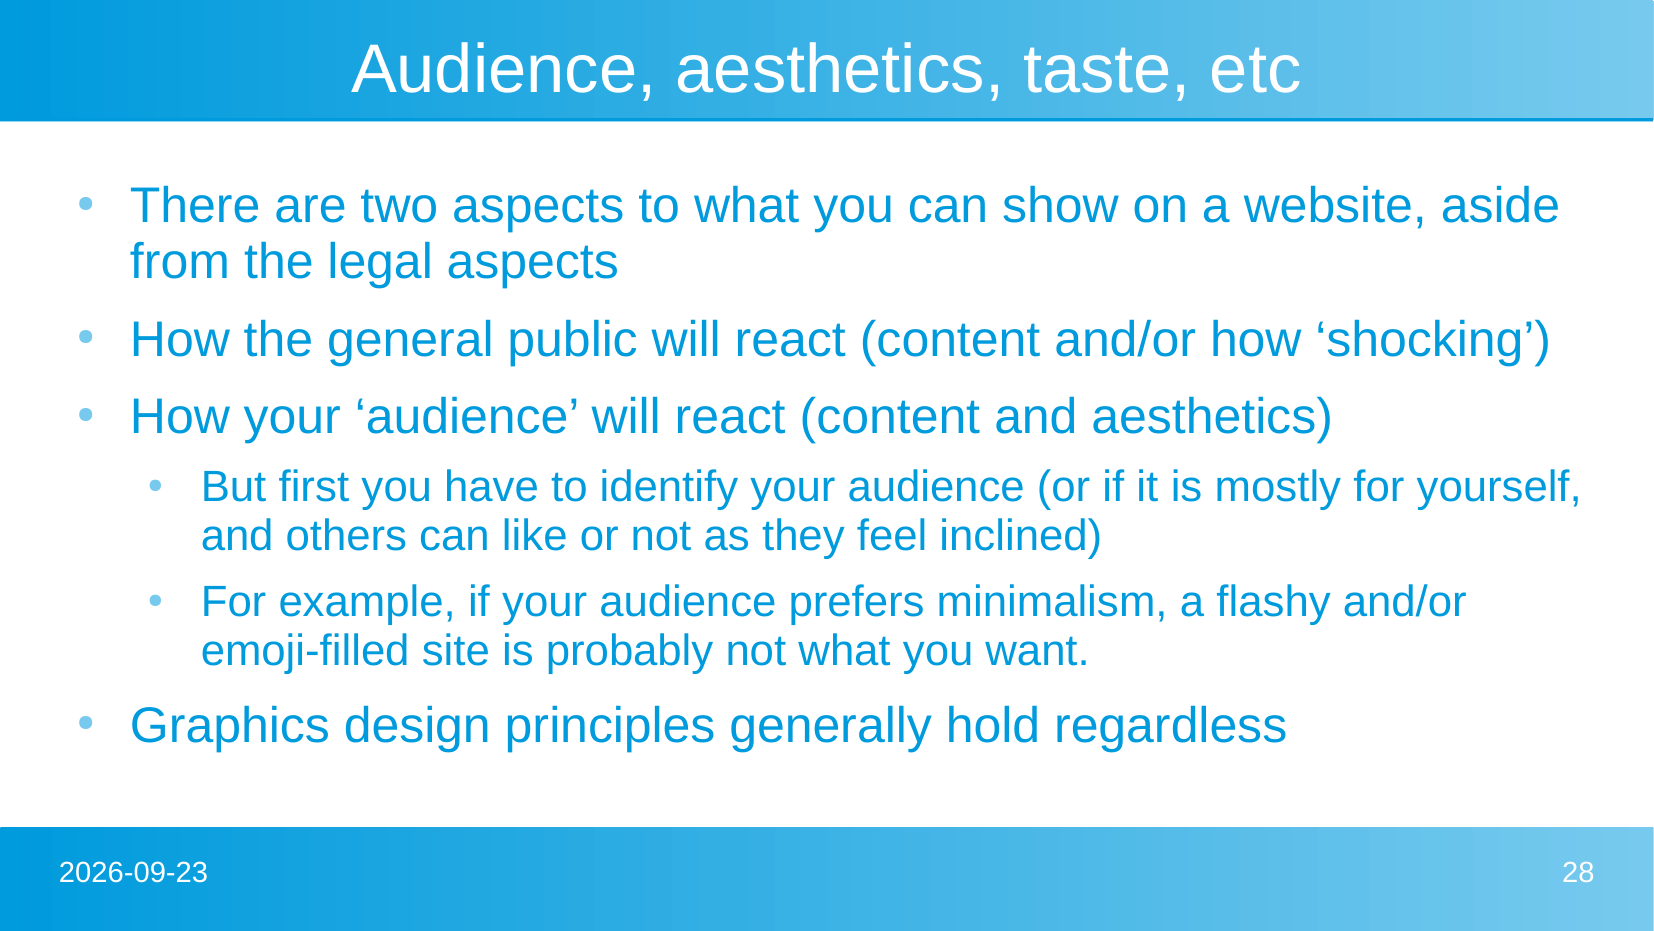

# Audience, aesthetics, taste, etc
There are two aspects to what you can show on a website, aside from the legal aspects
How the general public will react (content and/or how ‘shocking’)
How your ‘audience’ will react (content and aesthetics)
But first you have to identify your audience (or if it is mostly for yourself, and others can like or not as they feel inclined)
For example, if your audience prefers minimalism, a flashy and/or emoji-filled site is probably not what you want.
Graphics design principles generally hold regardless
28